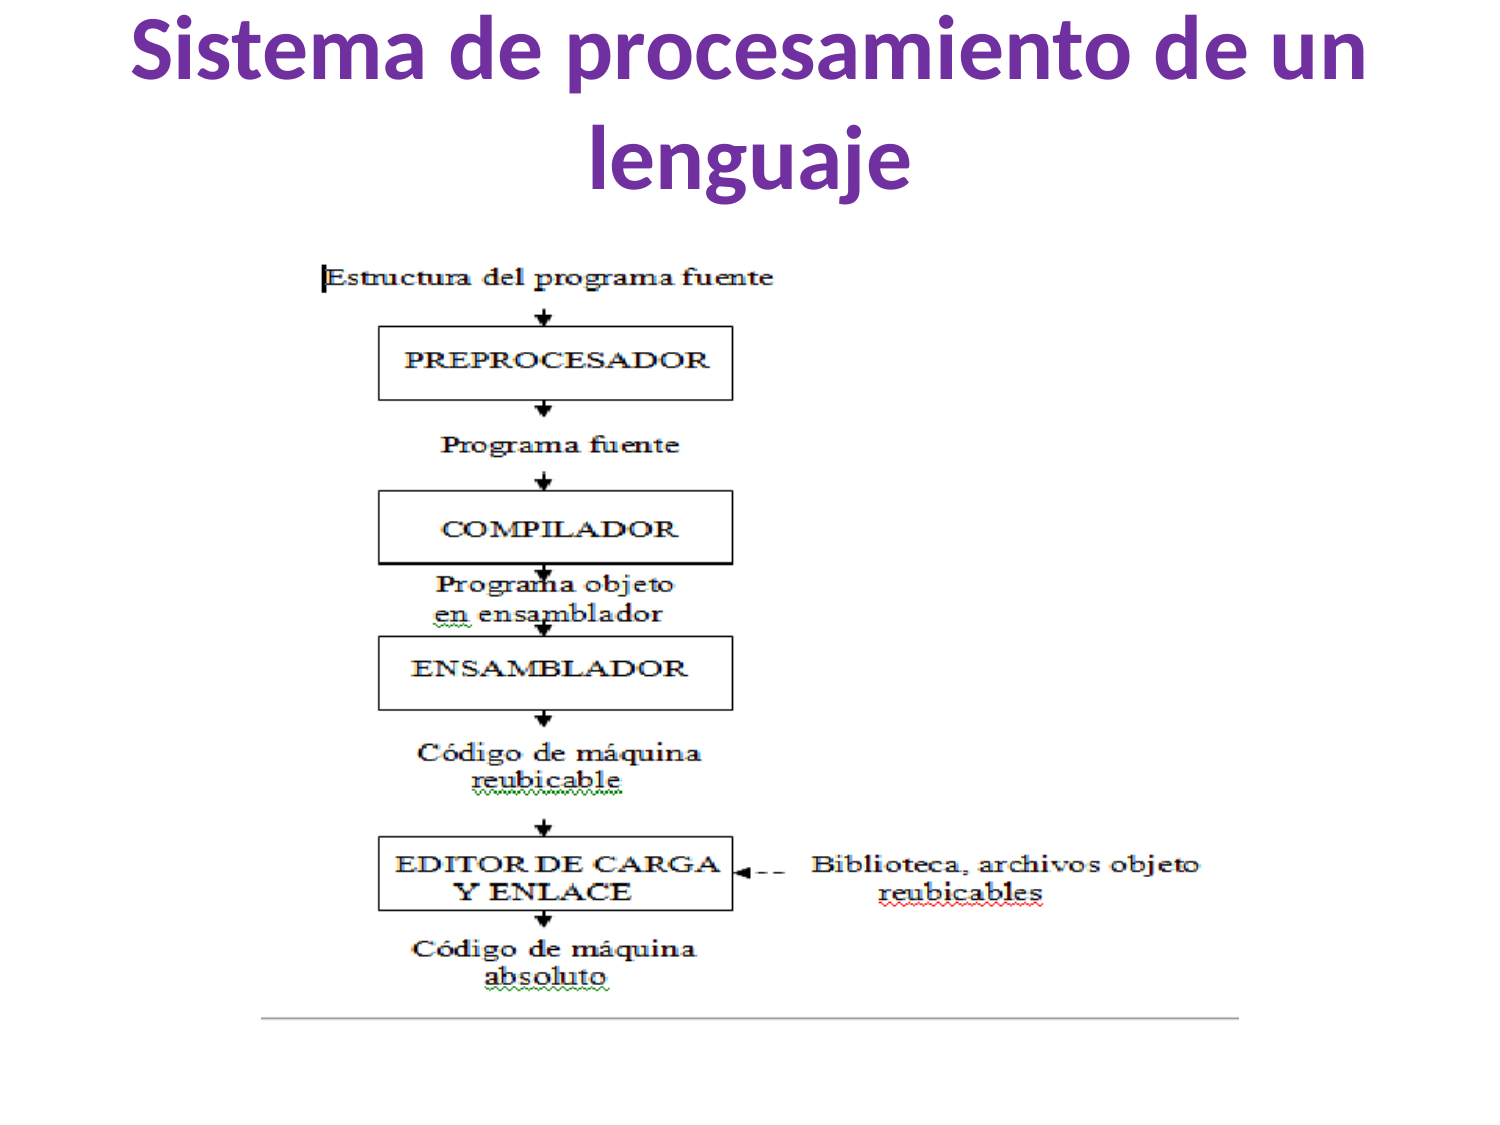

# Sistema de procesamiento de un lenguaje